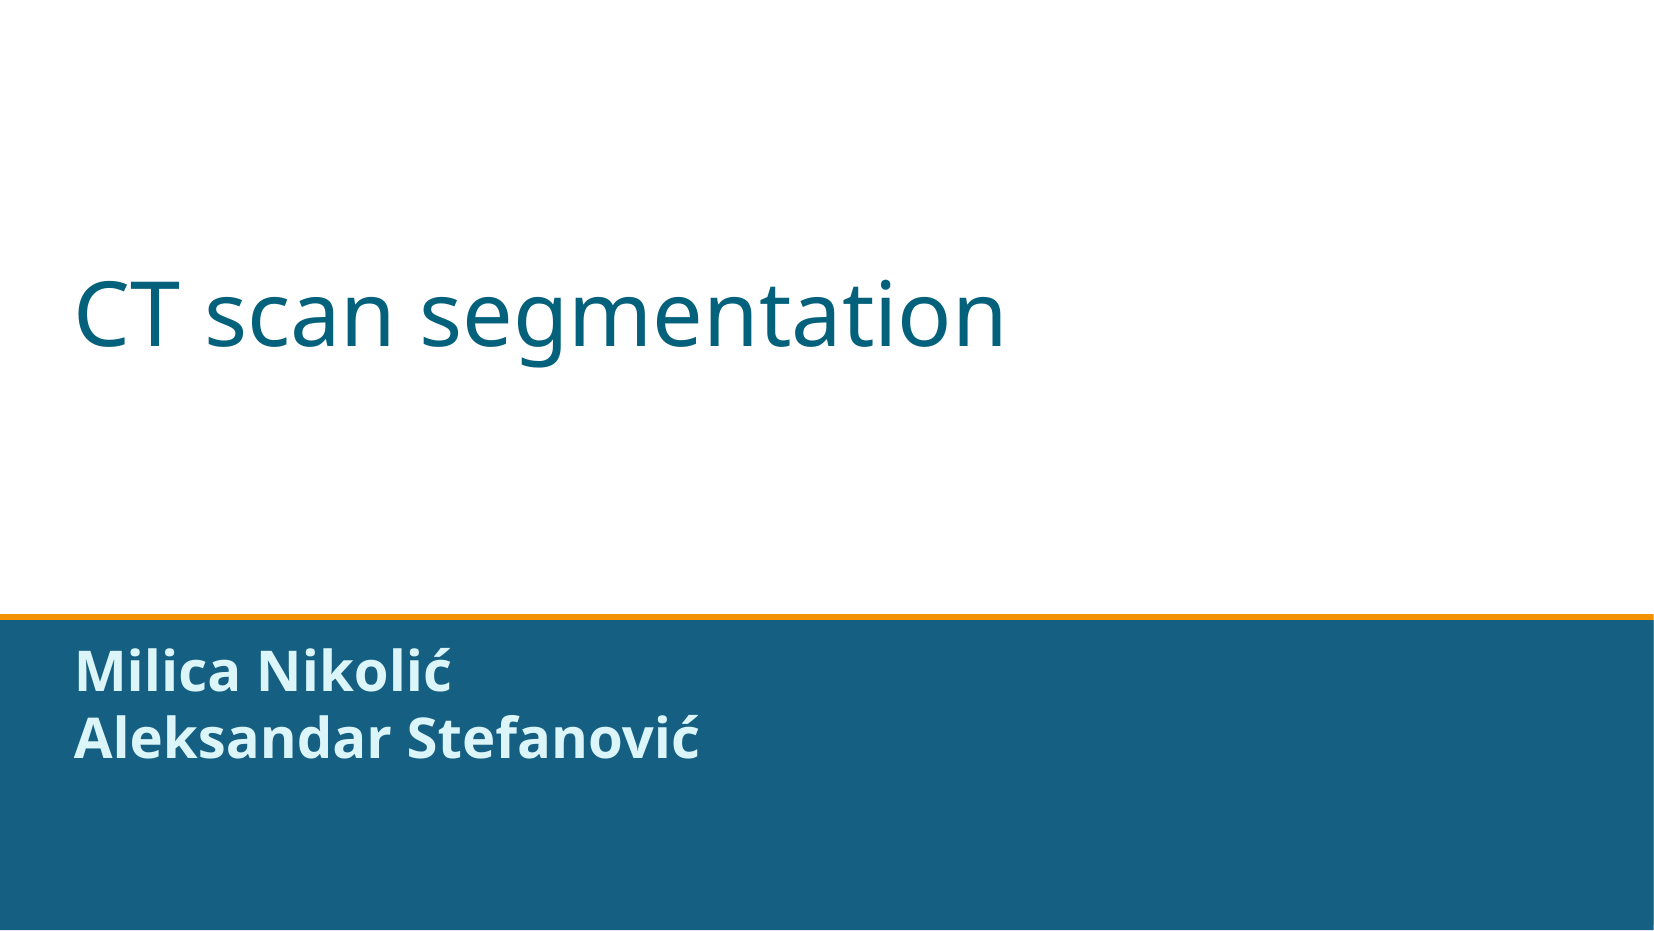

# CT scan segmentation
Milica Nikolić
Aleksandar Stefanović